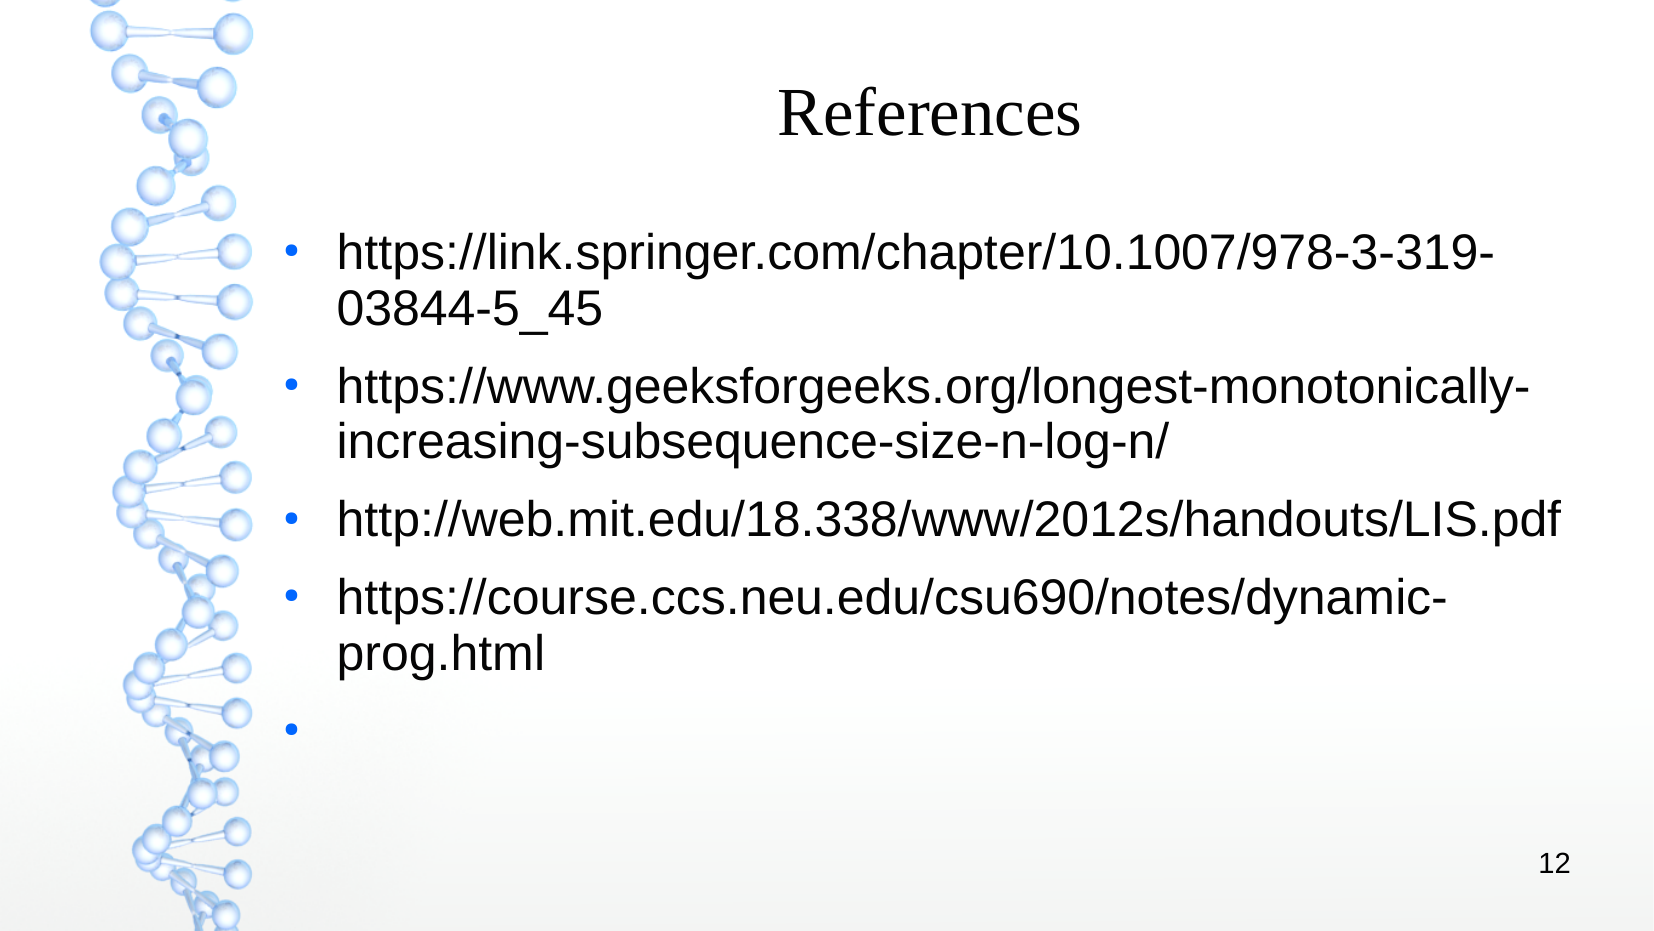

# References
https://link.springer.com/chapter/10.1007/978-3-319-03844-5_45
https://www.geeksforgeeks.org/longest-monotonically-increasing-subsequence-size-n-log-n/
http://web.mit.edu/18.338/www/2012s/handouts/LIS.pdf
https://course.ccs.neu.edu/csu690/notes/dynamic-prog.html
12